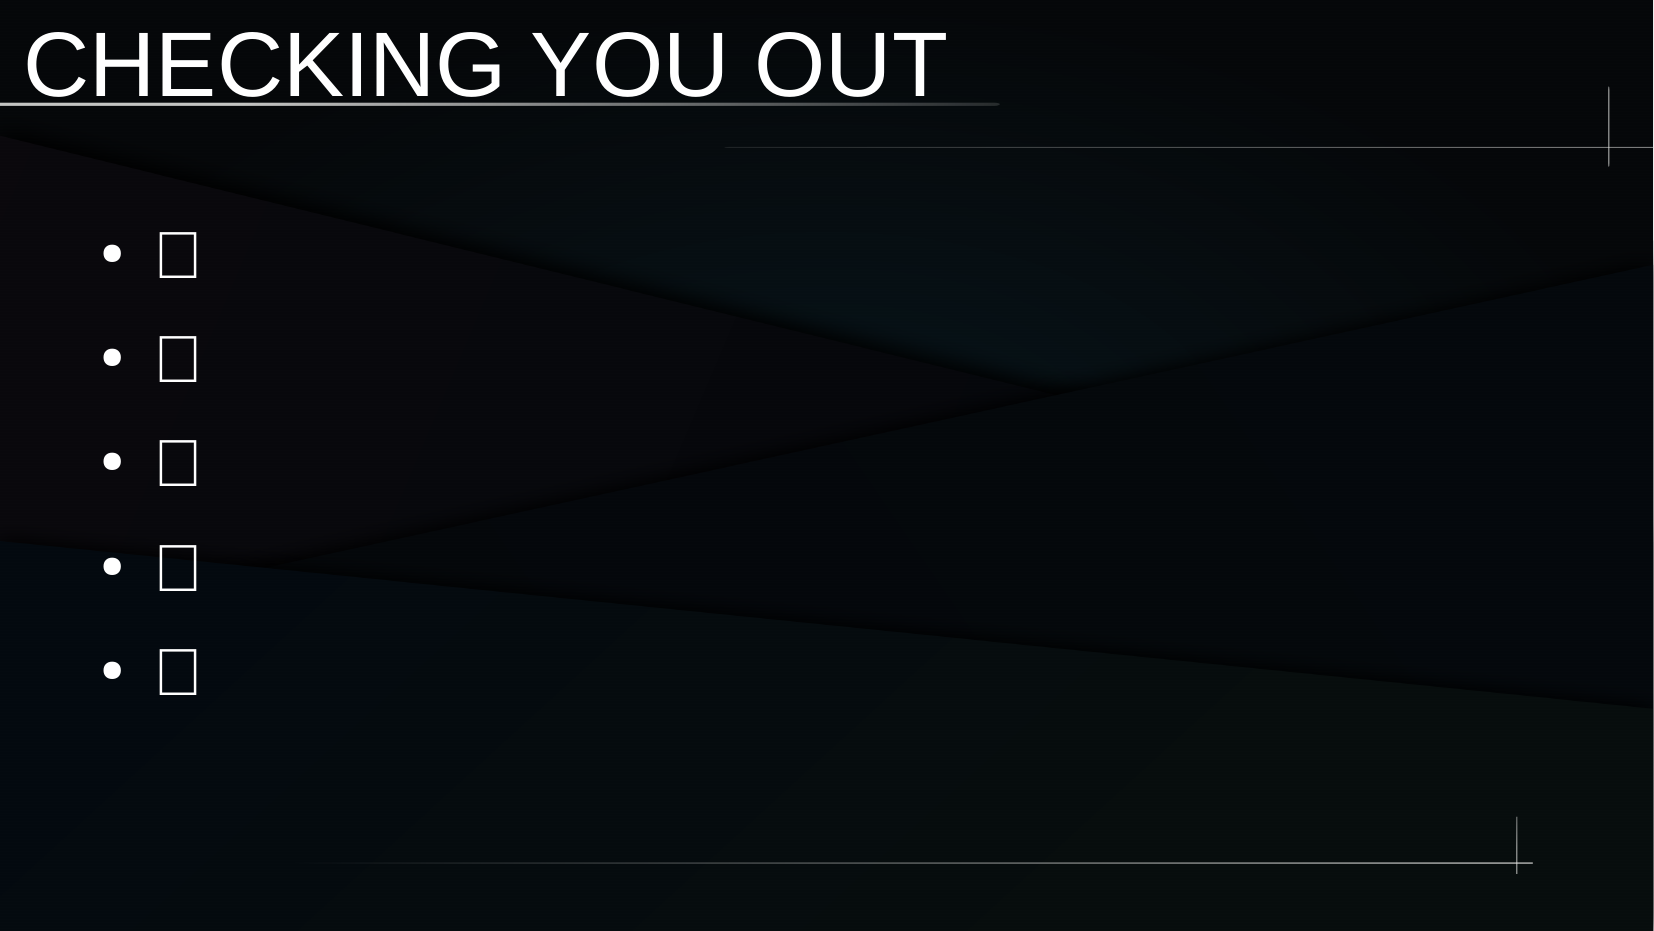

# CHECKING YOU OUT
👀
👀
👀
👀
👀